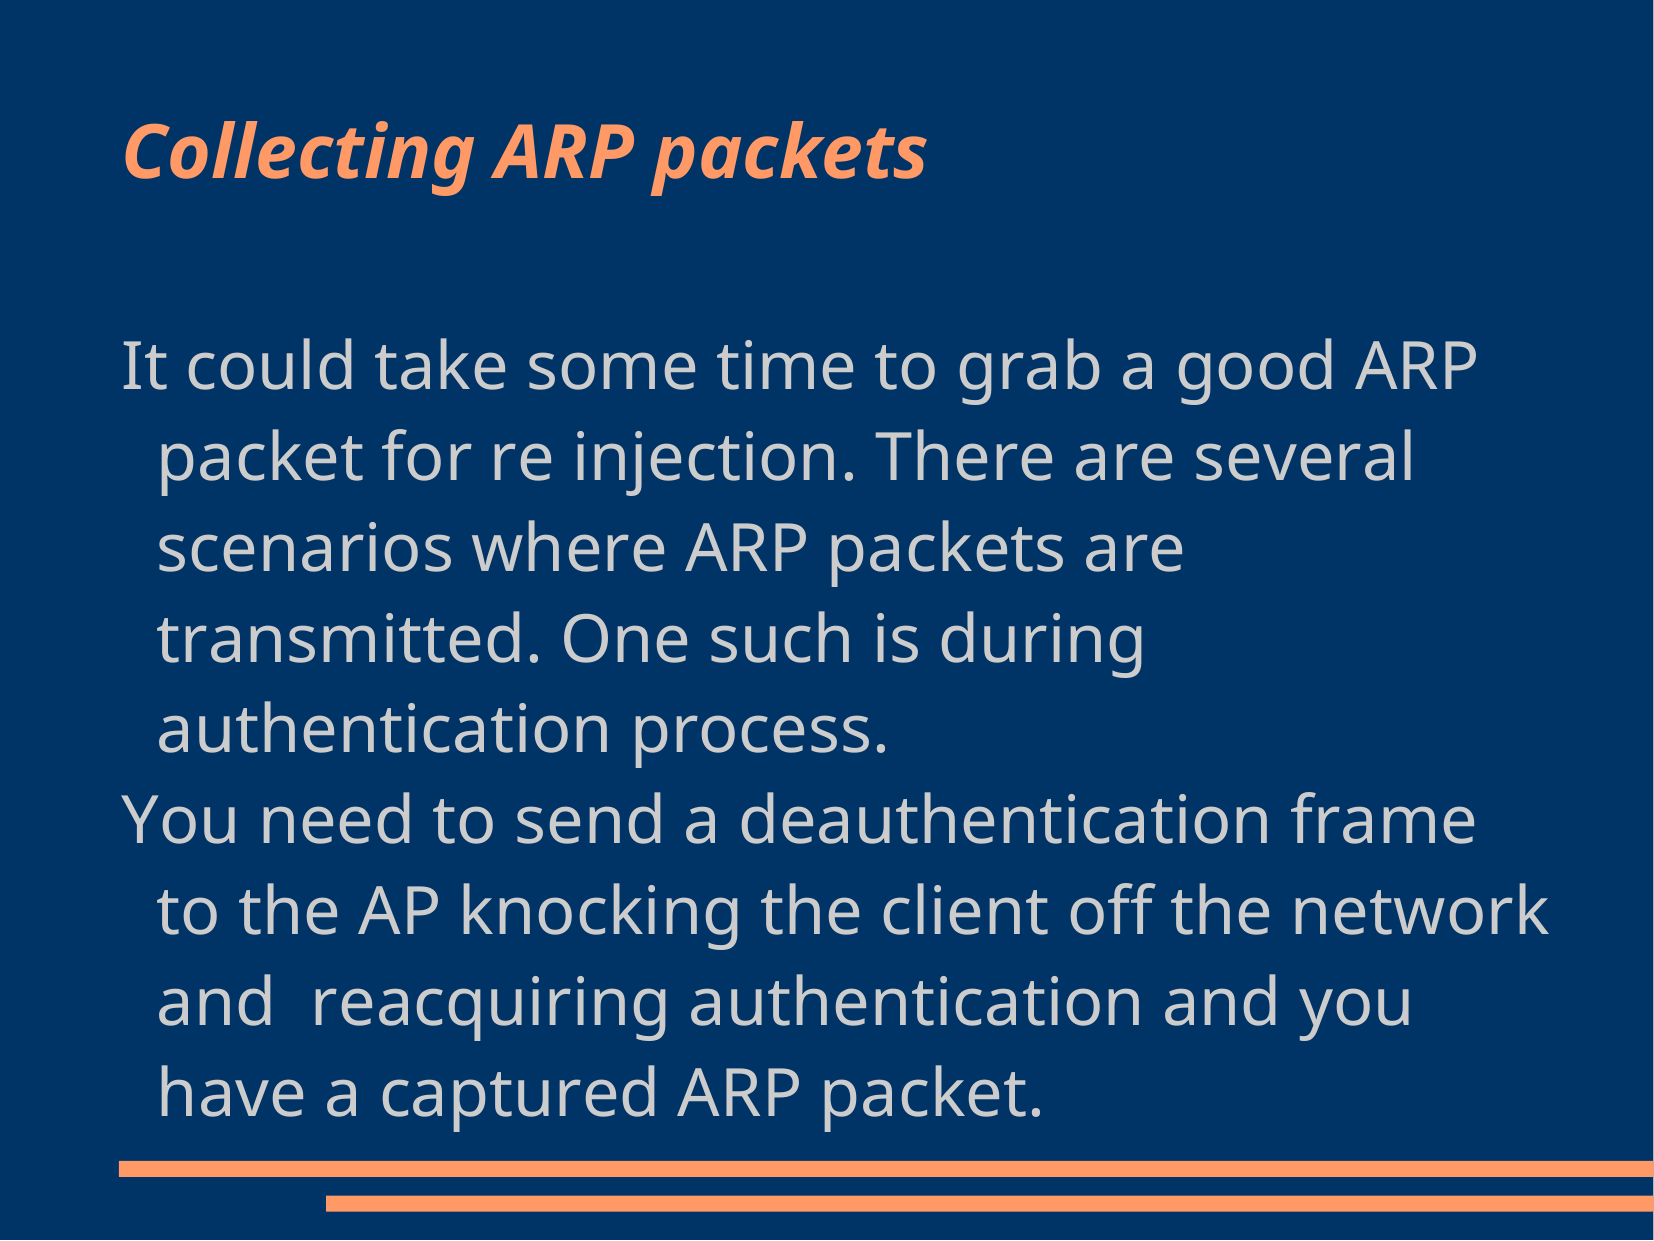

# Collecting ARP packets
It could take some time to grab a good ARP packet for re injection. There are several scenarios where ARP packets are transmitted. One such is during authentication process.
You need to send a deauthentication frame to the AP knocking the client off the network and reacquiring authentication and you have a captured ARP packet.